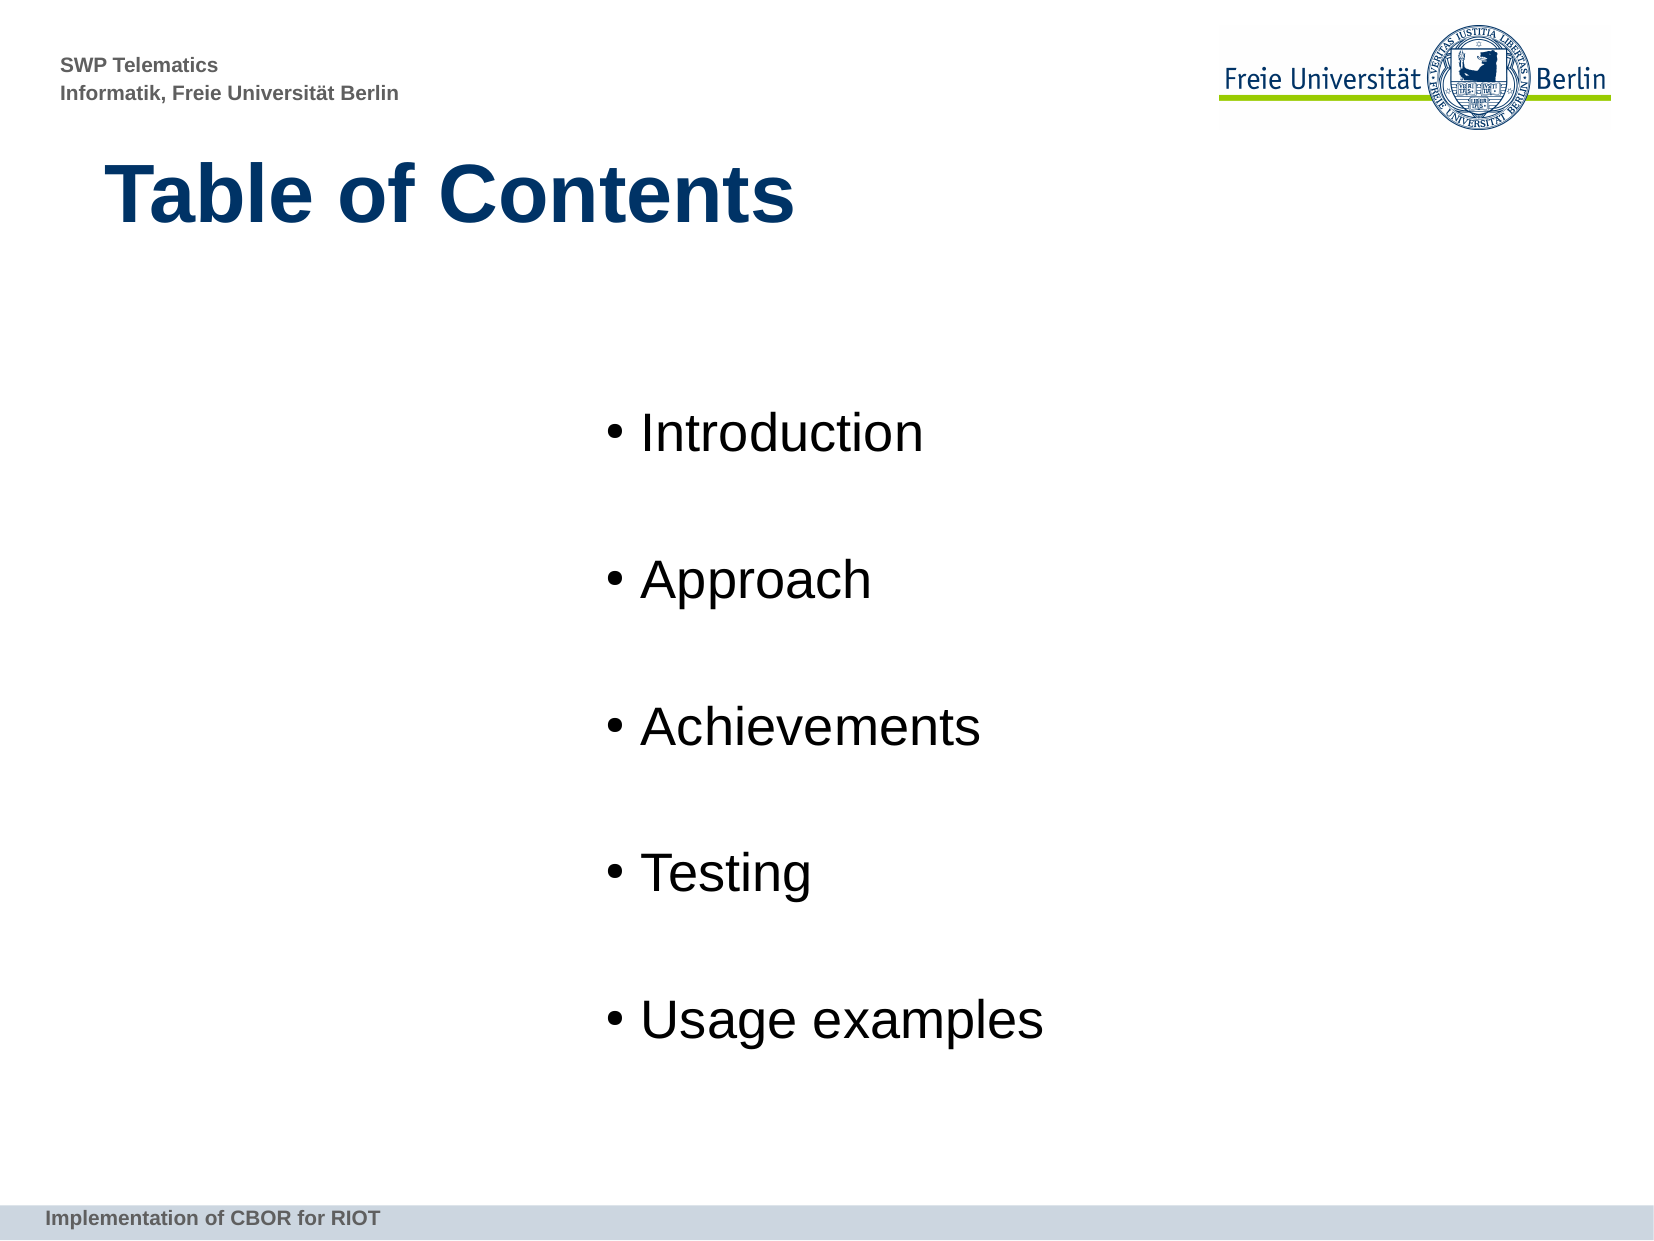

# Table of Contents
Introduction
Approach
Achievements
Testing
Usage examples